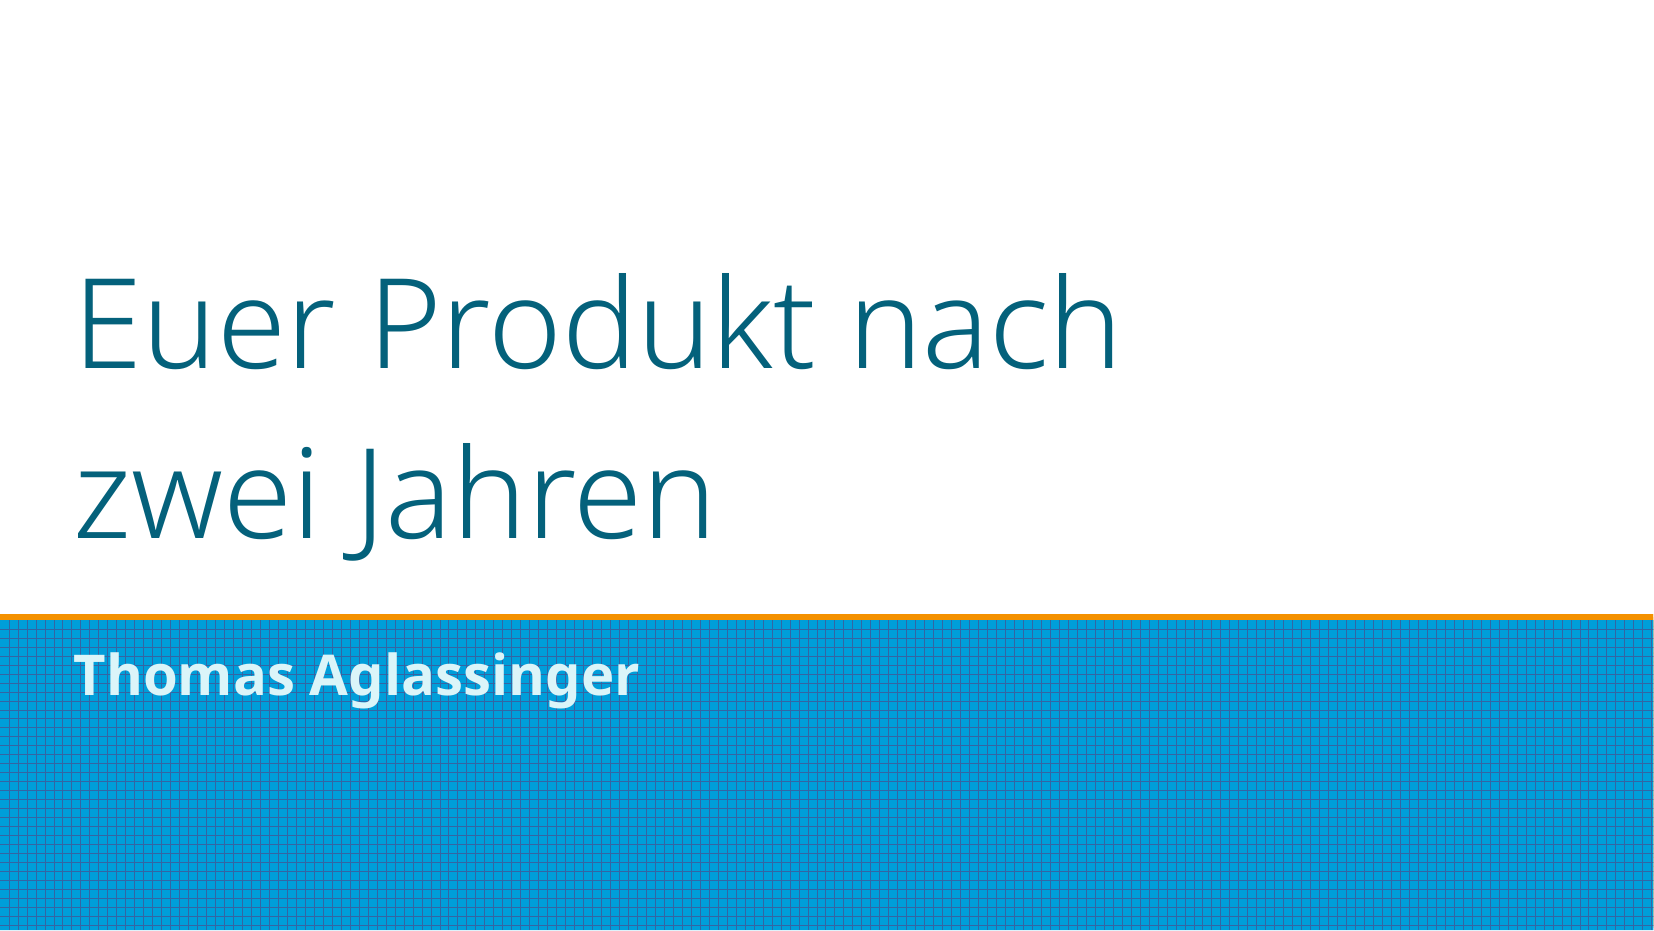

# Euer Produkt nach zwei Jahren
Thomas Aglassinger